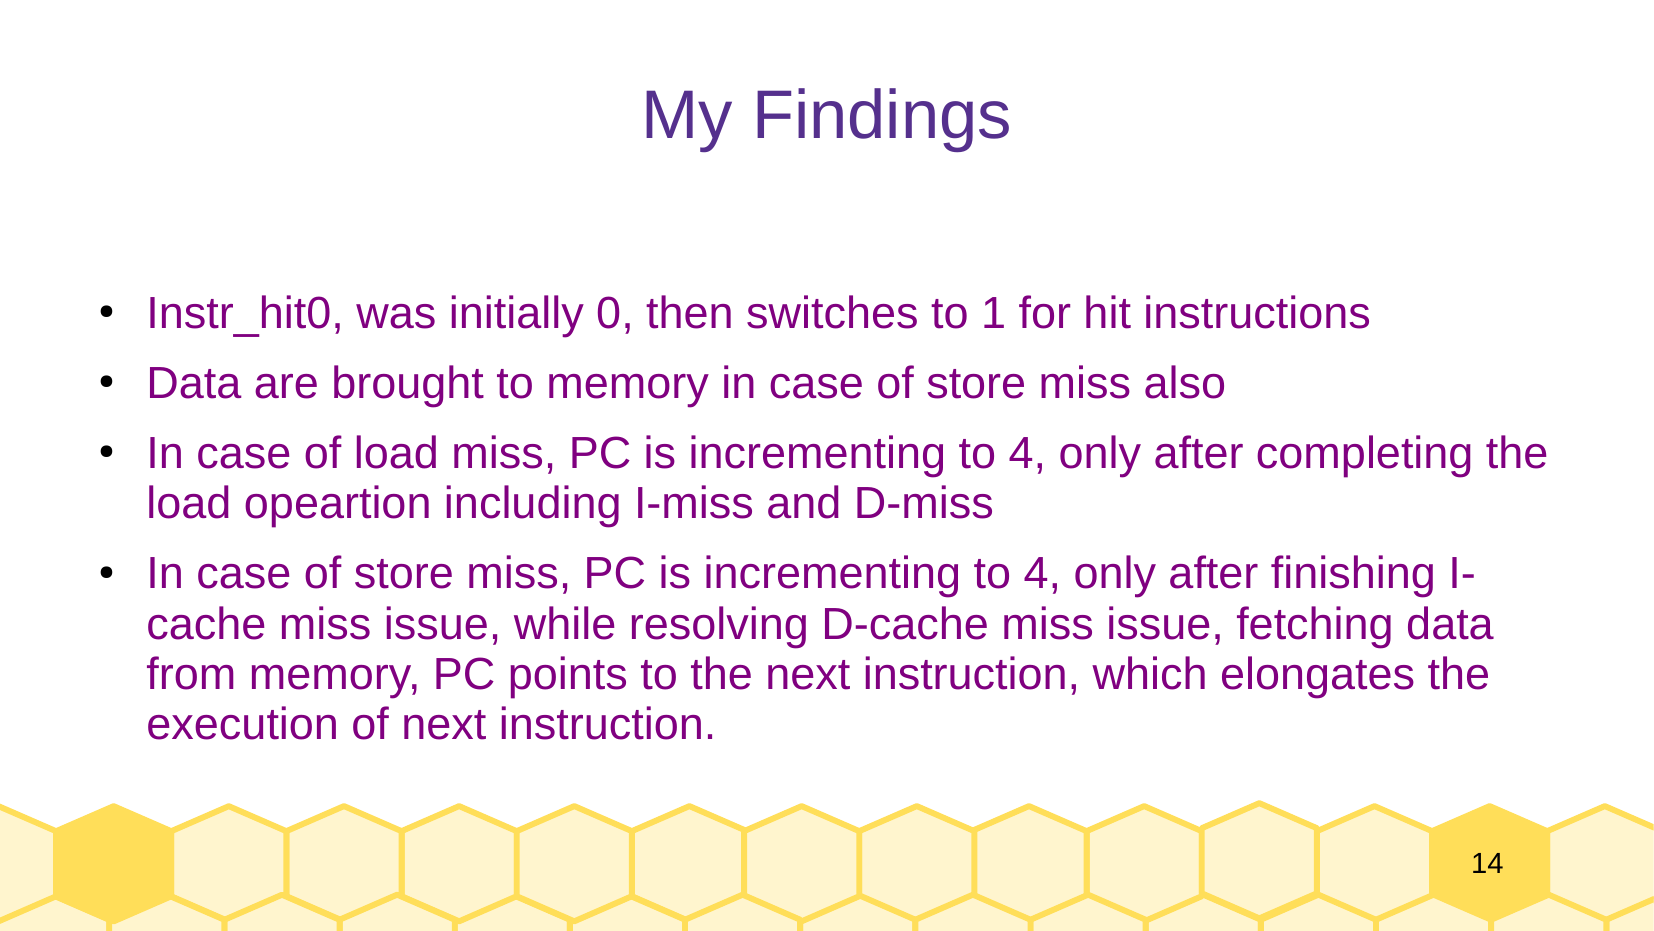

# My Findings
Instr_hit0, was initially 0, then switches to 1 for hit instructions
Data are brought to memory in case of store miss also
In case of load miss, PC is incrementing to 4, only after completing the load opeartion including I-miss and D-miss
In case of store miss, PC is incrementing to 4, only after finishing I-cache miss issue, while resolving D-cache miss issue, fetching data from memory, PC points to the next instruction, which elongates the execution of next instruction.